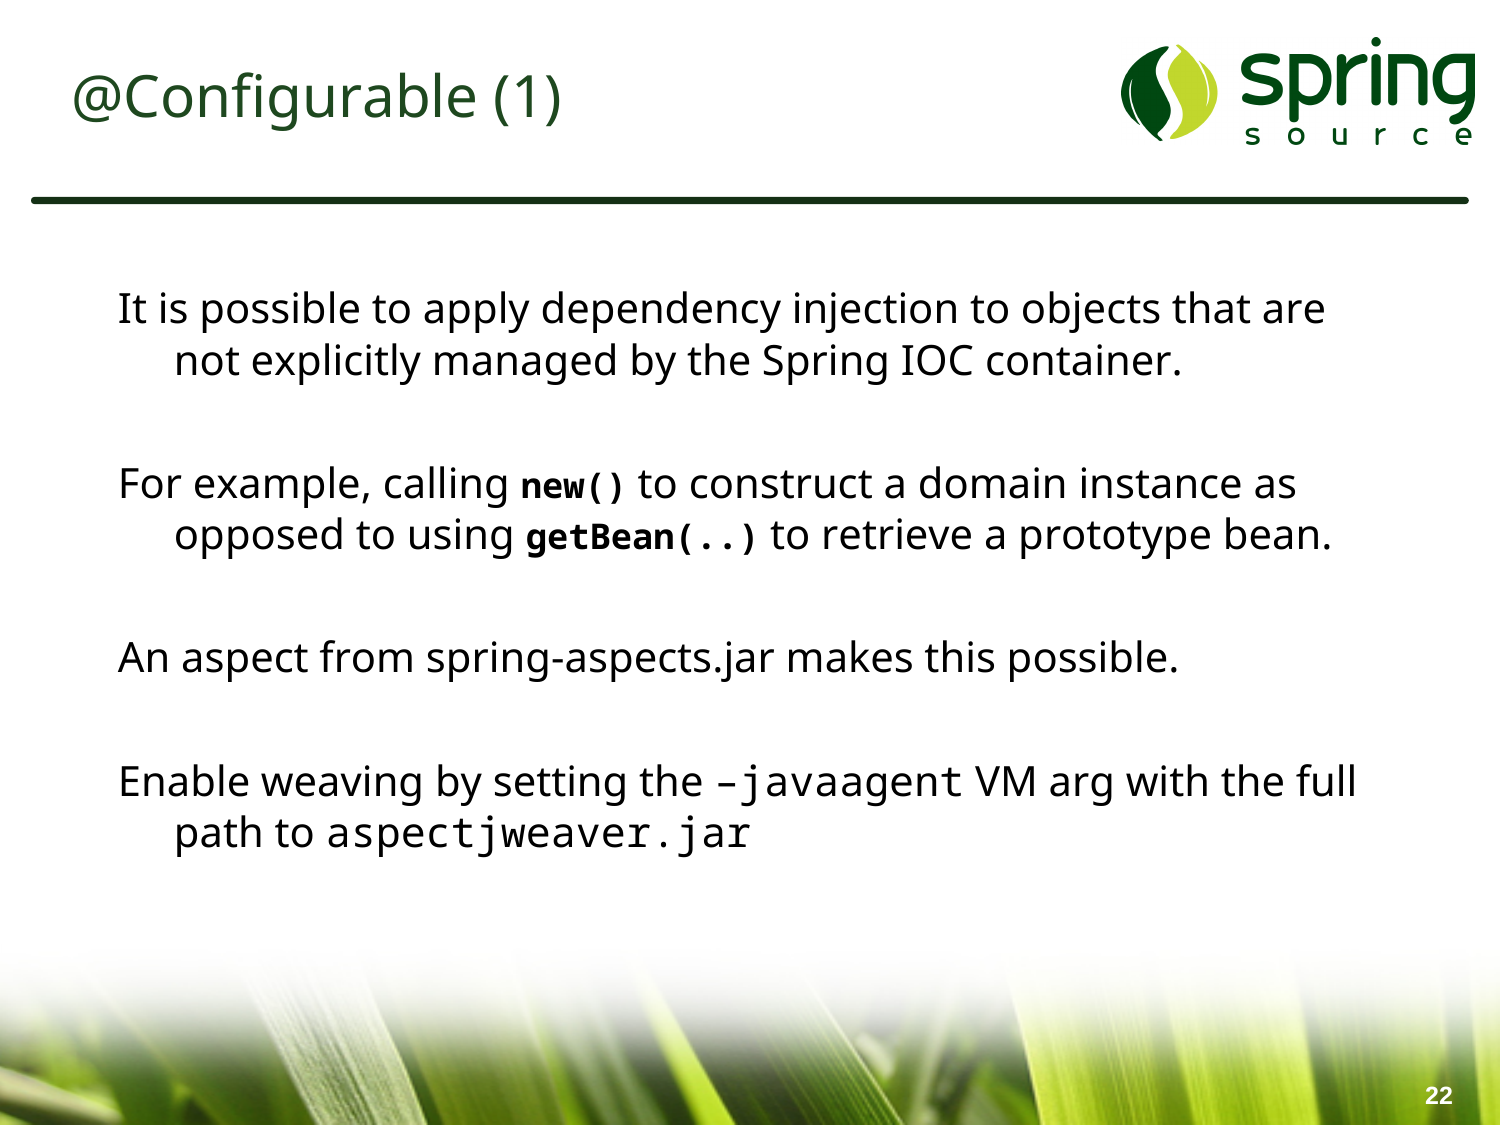

# @Configurable (1)
It is possible to apply dependency injection to objects that are not explicitly managed by the Spring IOC container.
For example, calling new() to construct a domain instance as opposed to using getBean(..) to retrieve a prototype bean.
An aspect from spring-aspects.jar makes this possible.
Enable weaving by setting the –javaagent VM arg with the full path to aspectjweaver.jar